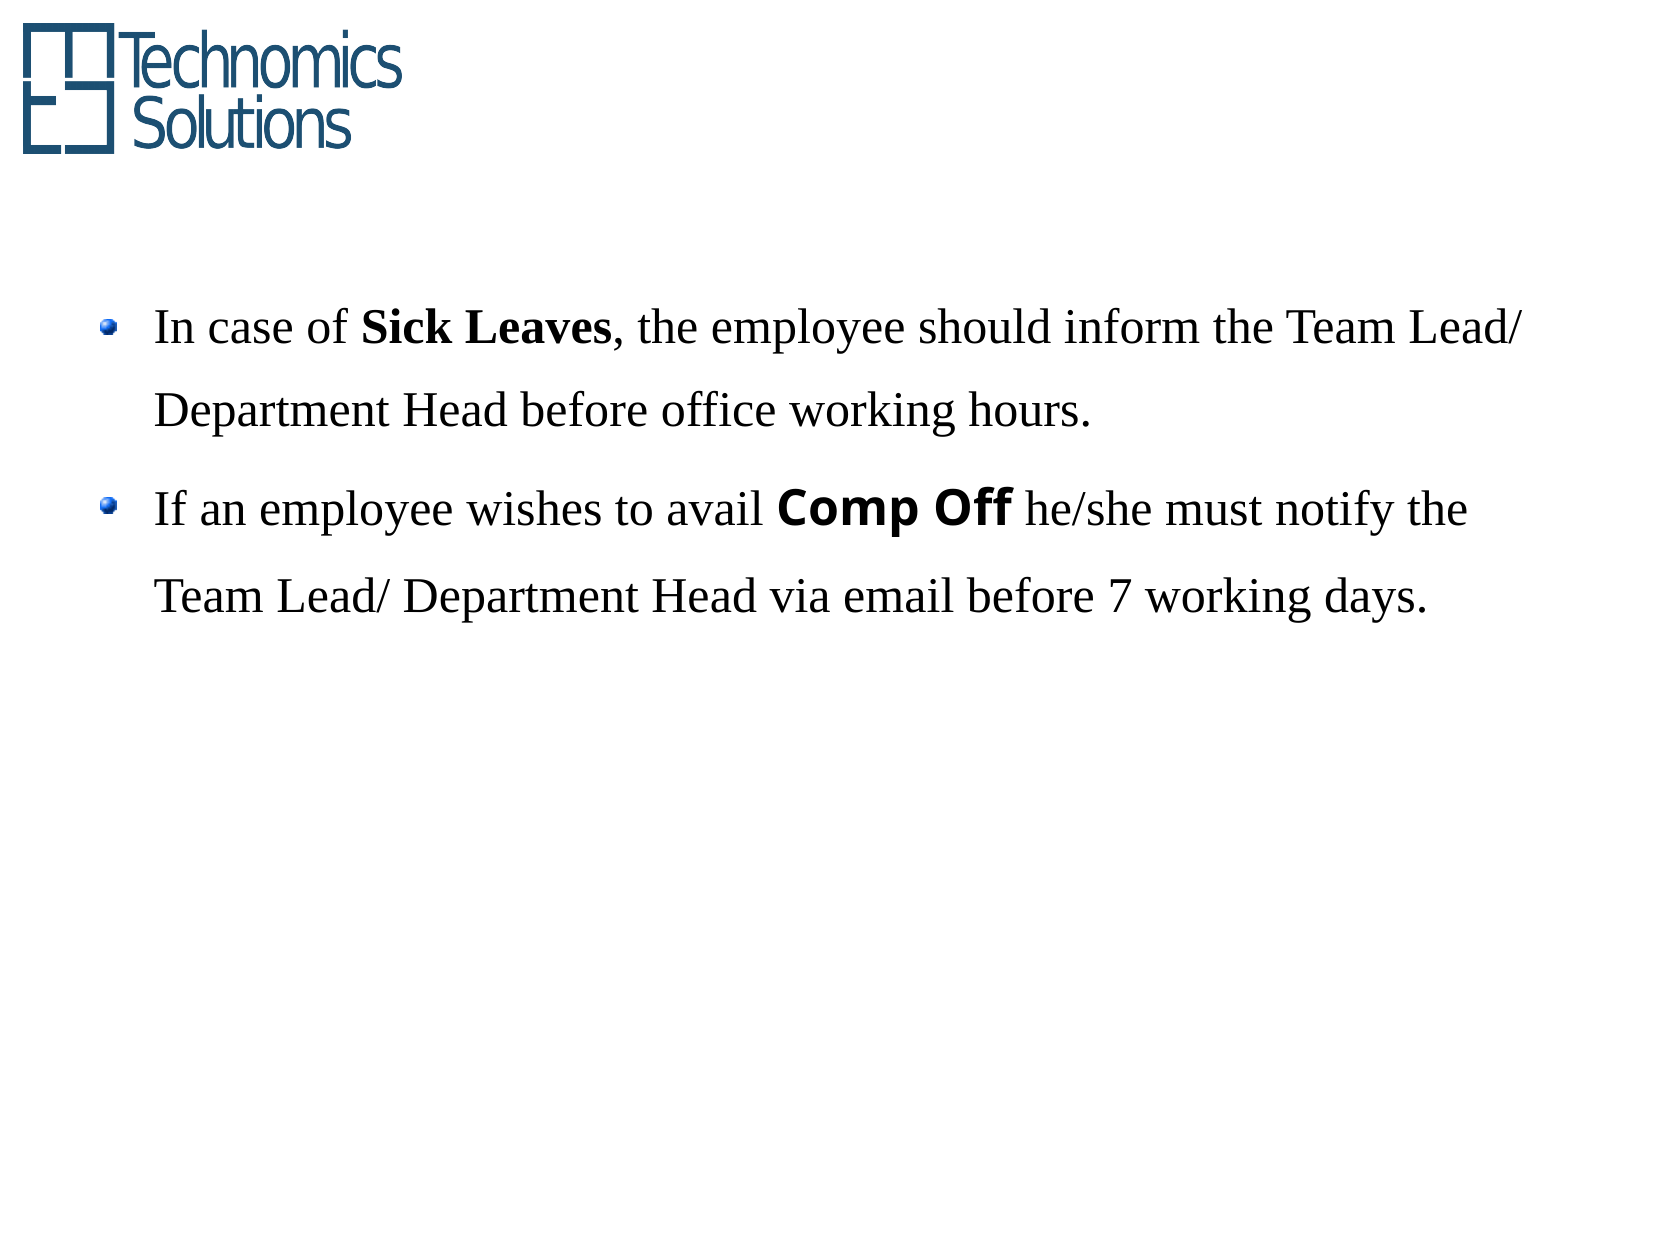

# In case of Sick Leaves, the employee should inform the Team Lead/ Department Head before office working hours.
If an employee wishes to avail Comp Off he/she must notify the Team Lead/ Department Head via email before 7 working days.